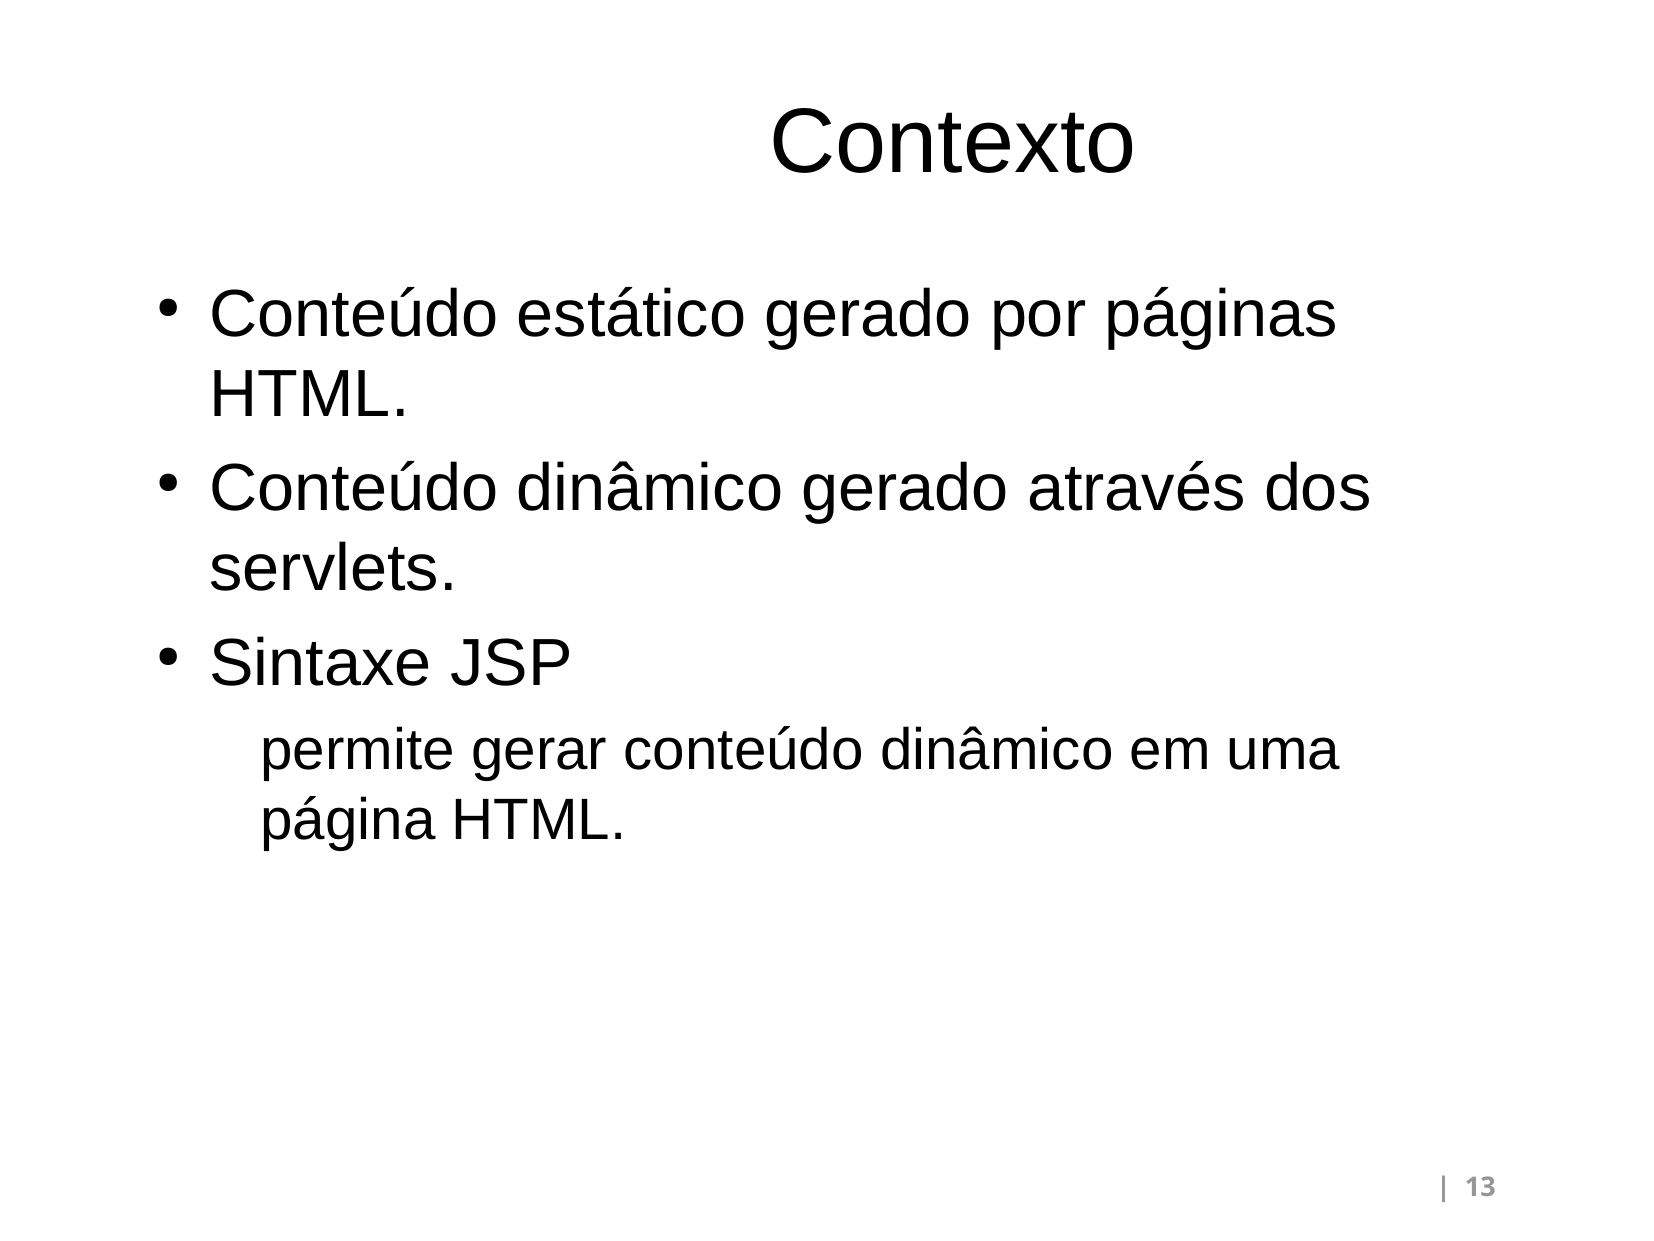

# Contexto
Conteúdo estático gerado por páginas HTML.
Conteúdo dinâmico gerado através dos servlets.
Sintaxe JSP
permite gerar conteúdo dinâmico em uma página HTML.